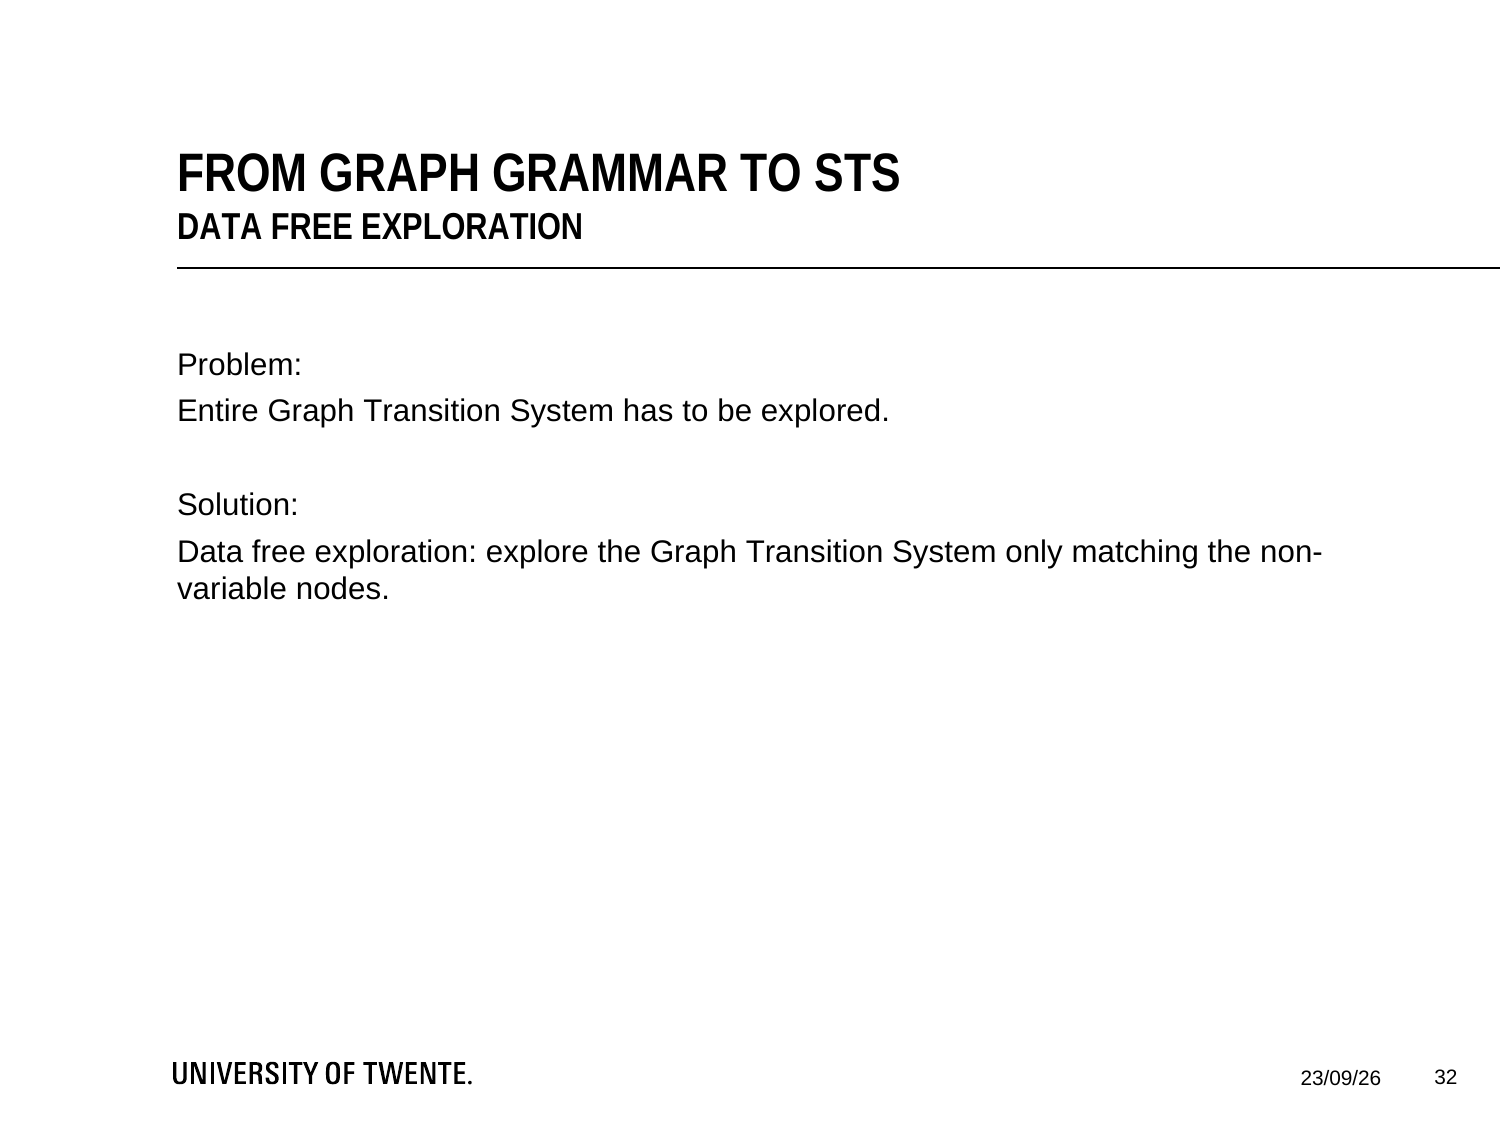

# FROM GRAPH GRAMMAR TO STS DATA FREE EXPLORATION
Problem:
Entire Graph Transition System has to be explored.
Solution:
Data free exploration: explore the Graph Transition System only matching the non-variable nodes.